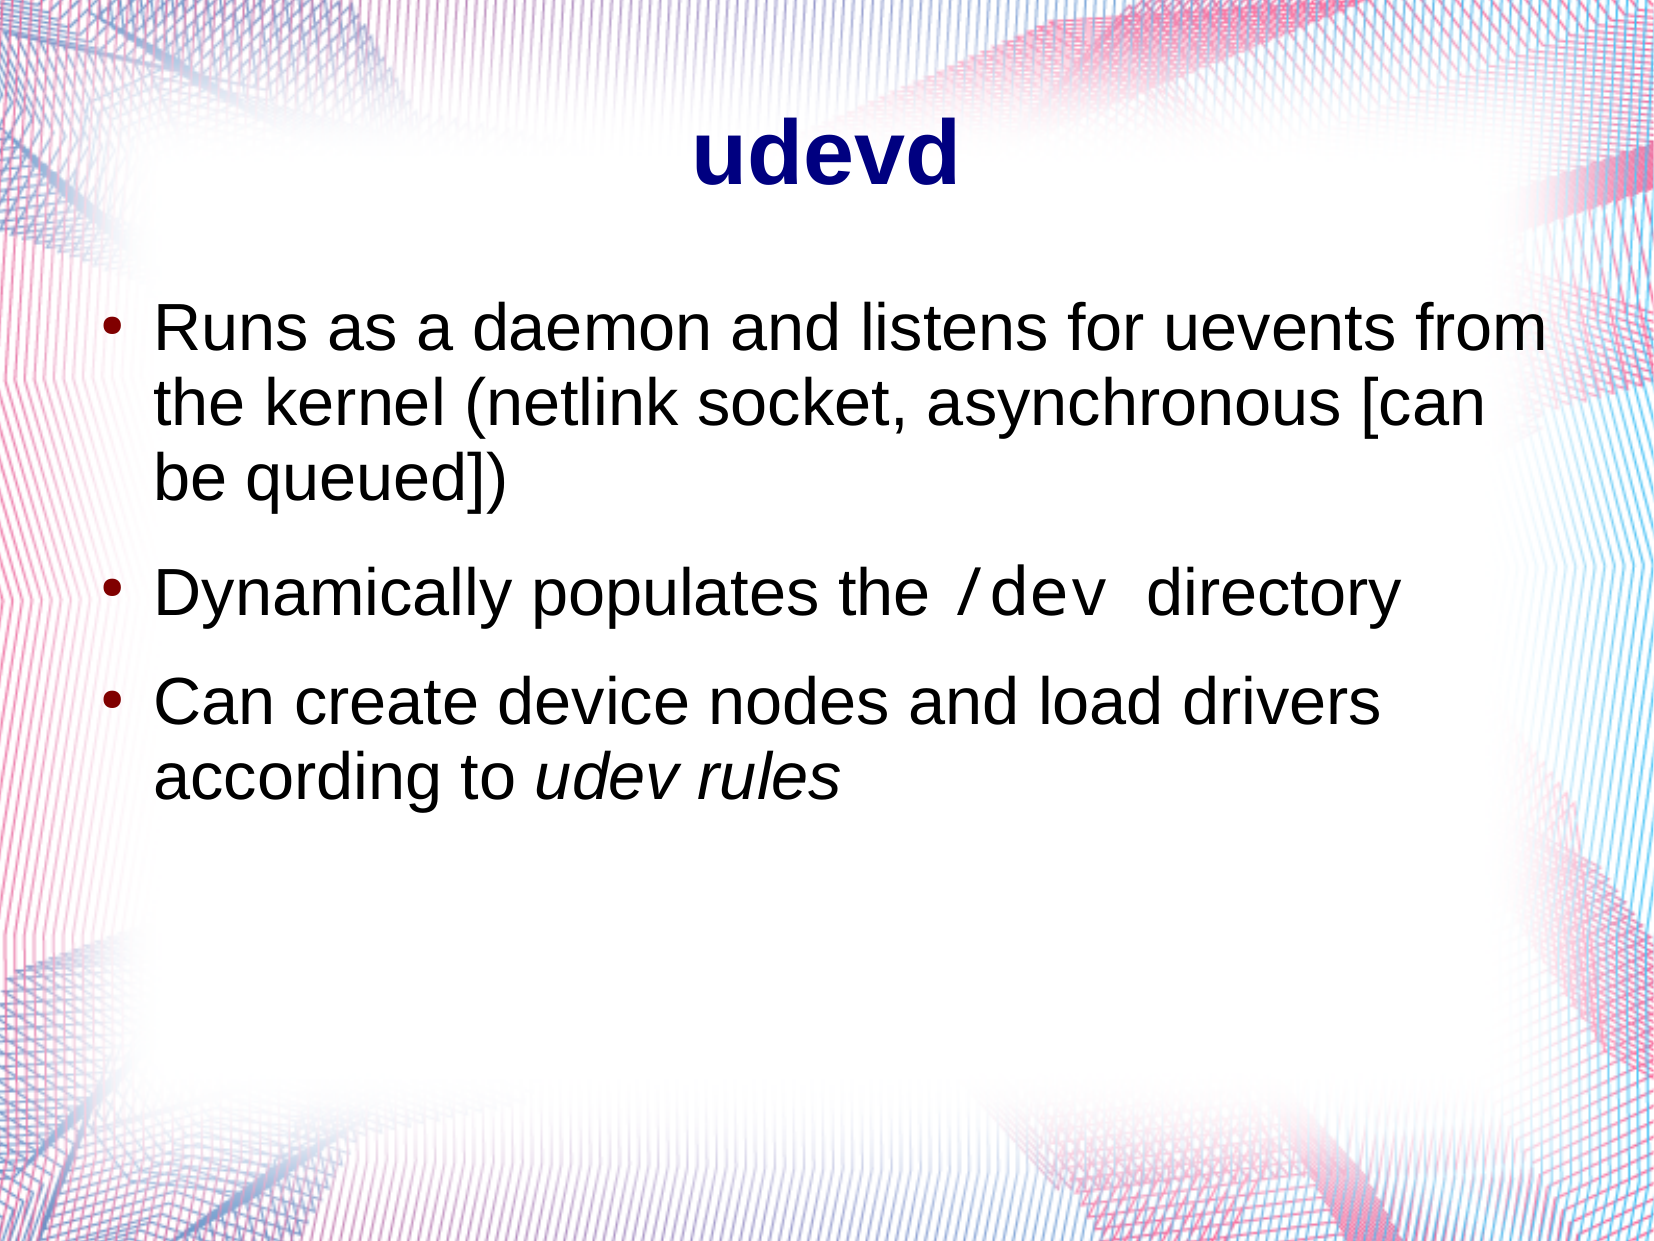

# udevd
Runs as a daemon and listens for uevents from the kernel (netlink socket, asynchronous [can be queued])
Dynamically populates the /dev directory
Can create device nodes and load drivers according to udev rules